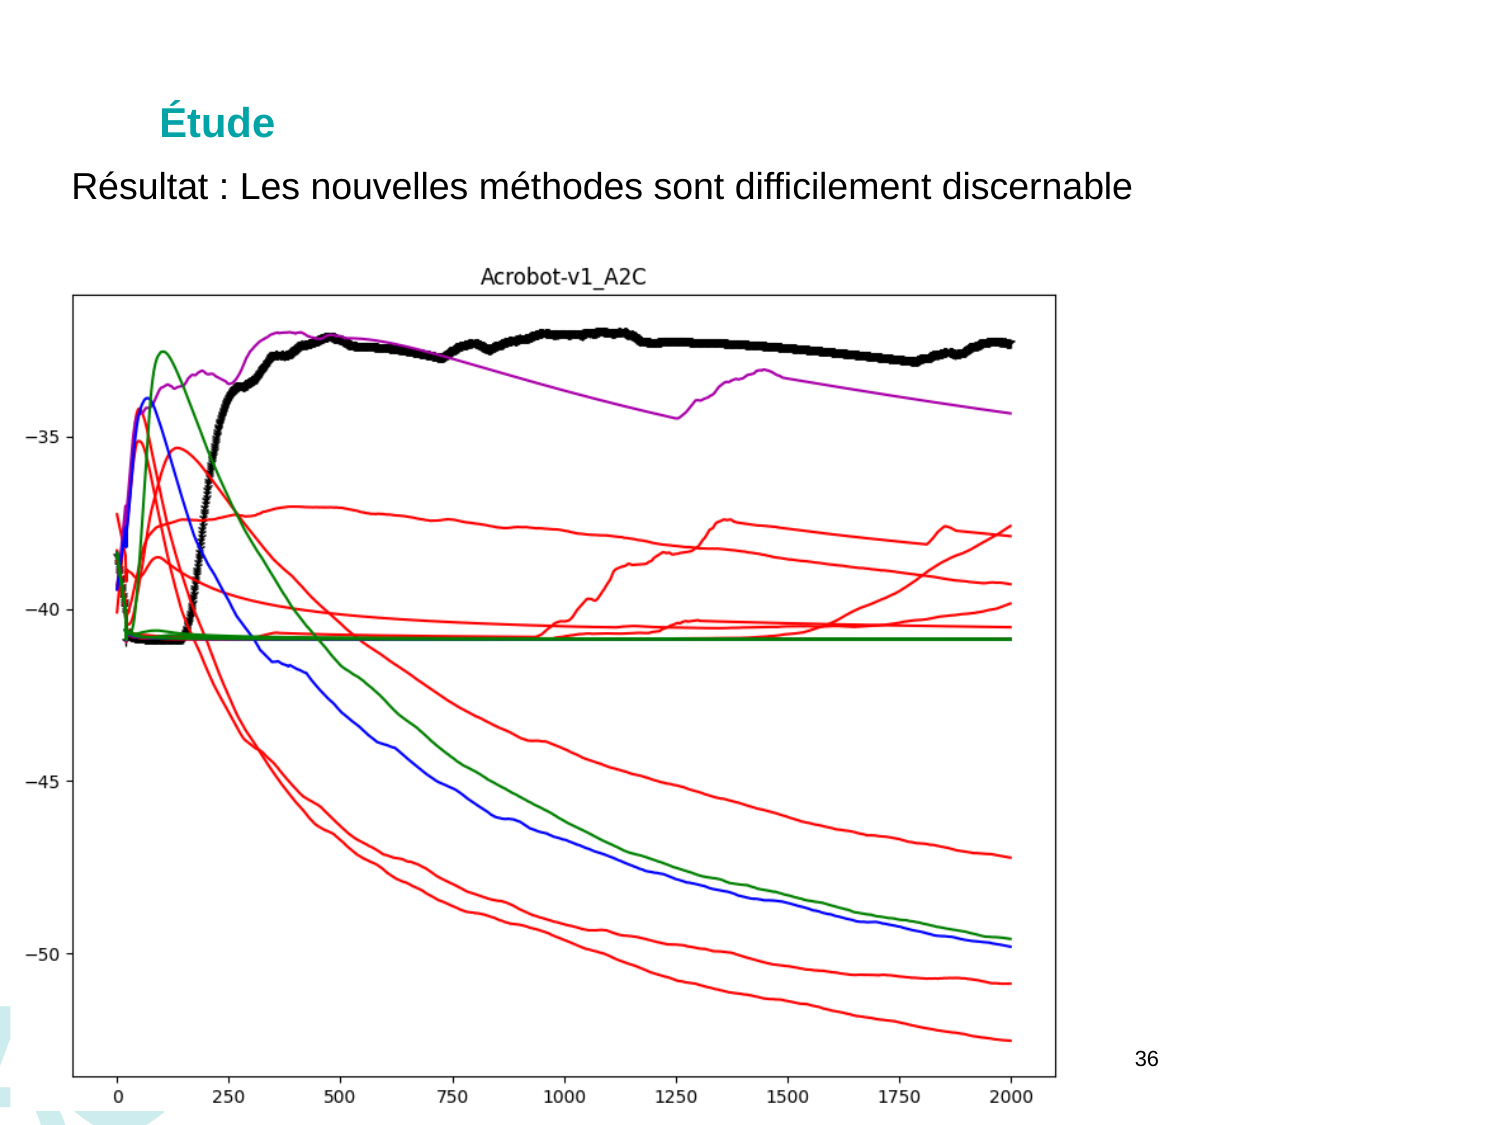

Étude
Résultat : Les nouvelles méthodes sont difficilement discernable